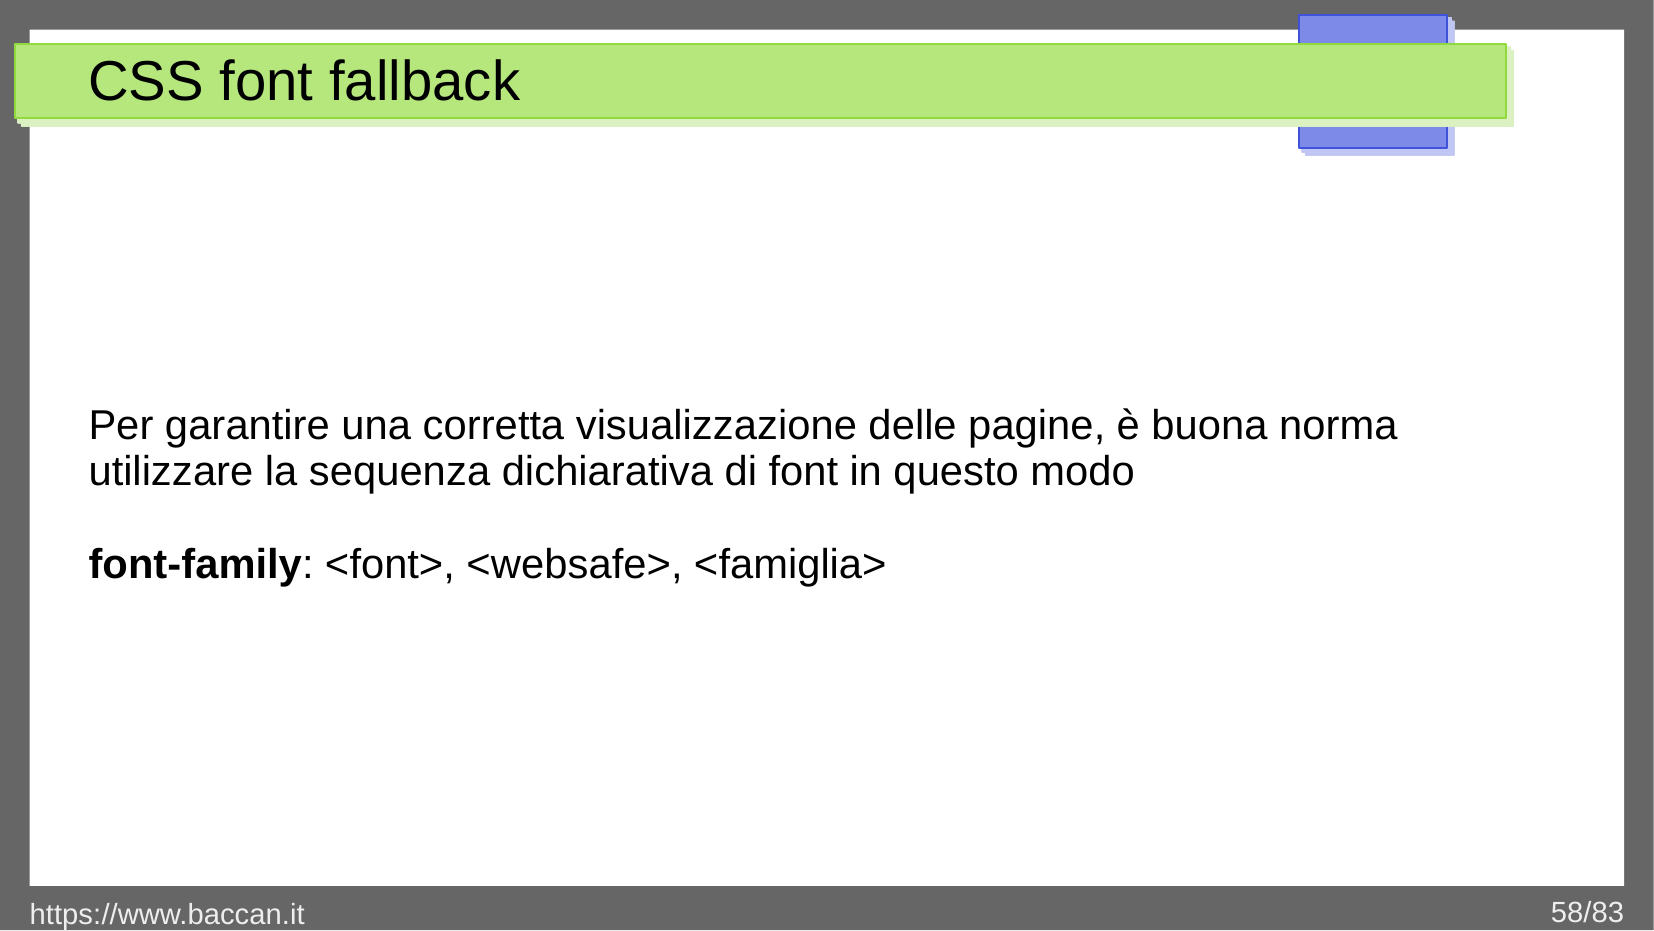

# CSS font fallback
Per garantire una corretta visualizzazione delle pagine, è buona norma utilizzare la sequenza dichiarativa di font in questo modo
font-family: <font>, <websafe>, <famiglia>
58
https://www.baccan.it